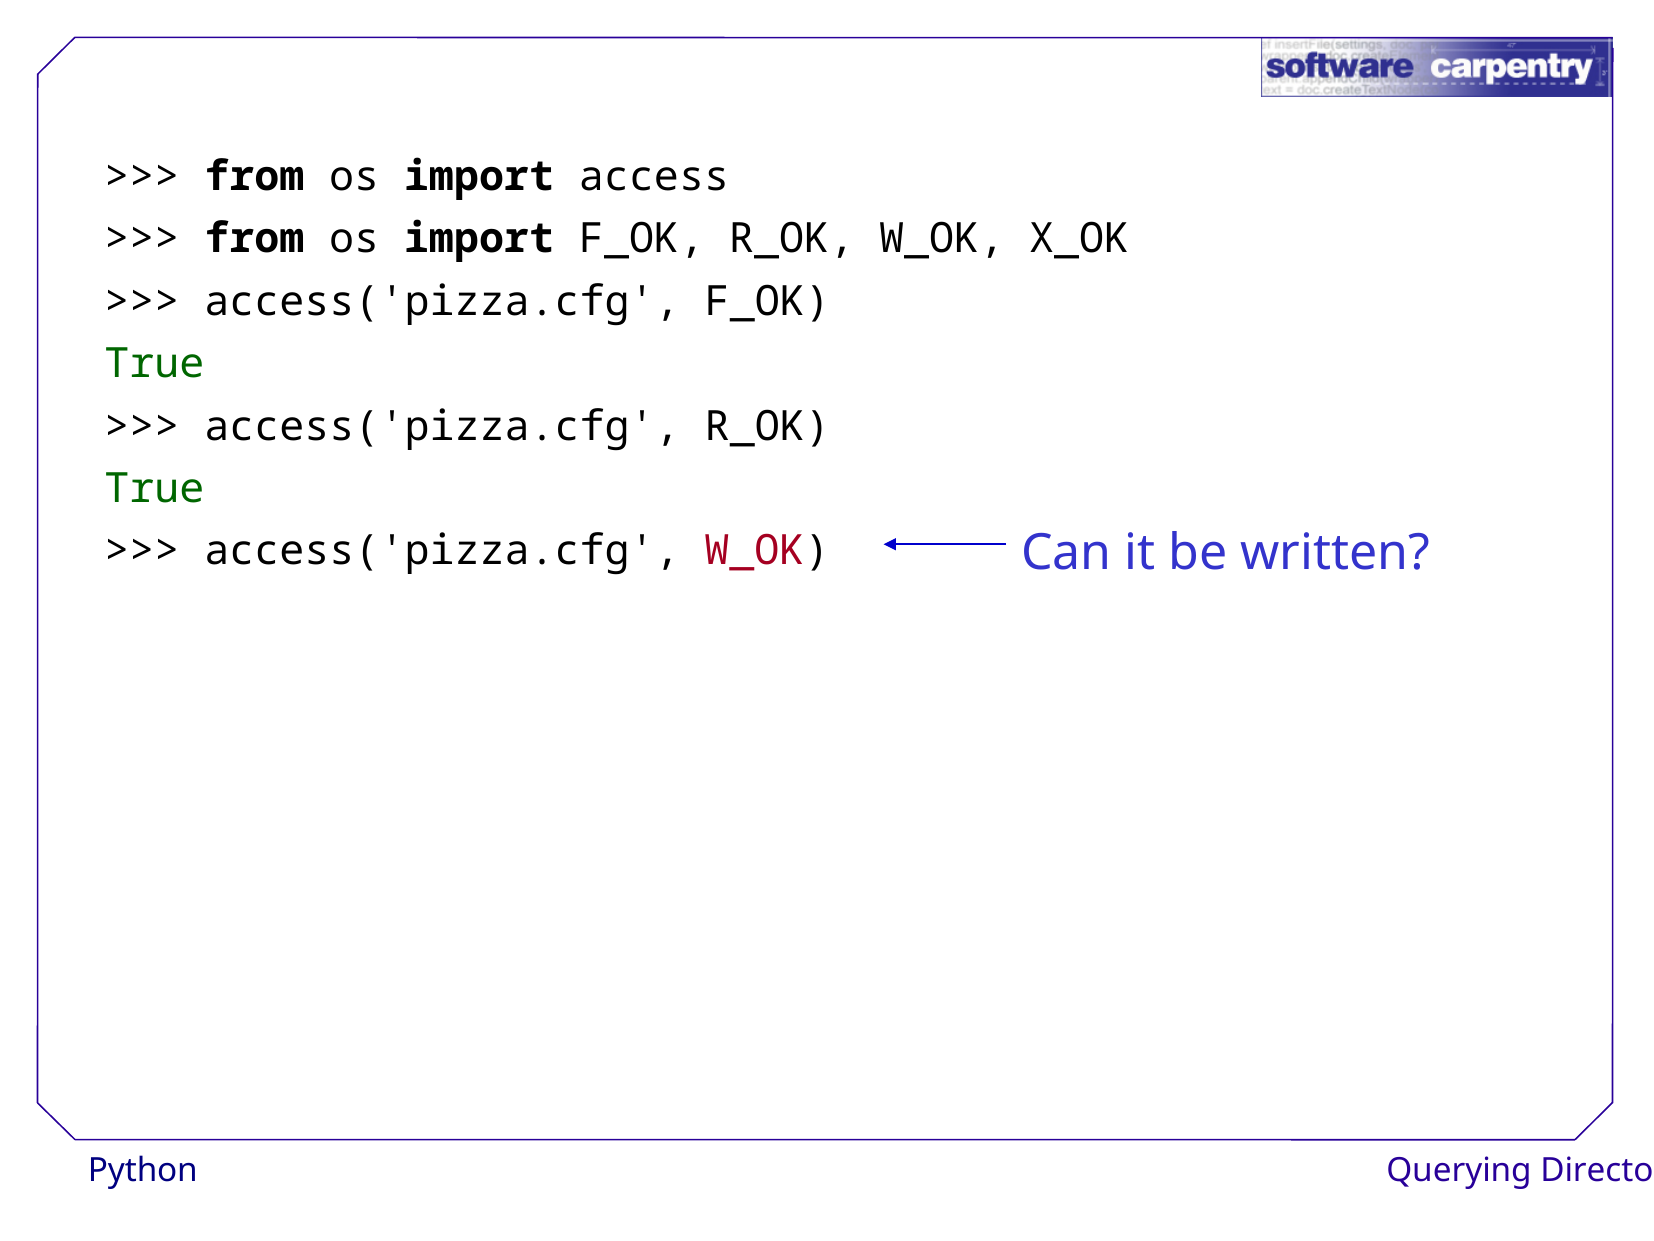

>>> from os import access
>>> from os import F_OK, R_OK, W_OK, X_OK
>>> access('pizza.cfg', F_OK)
True
>>> access('pizza.cfg', R_OK)
True
>>> access('pizza.cfg', W_OK)
Can it be written?